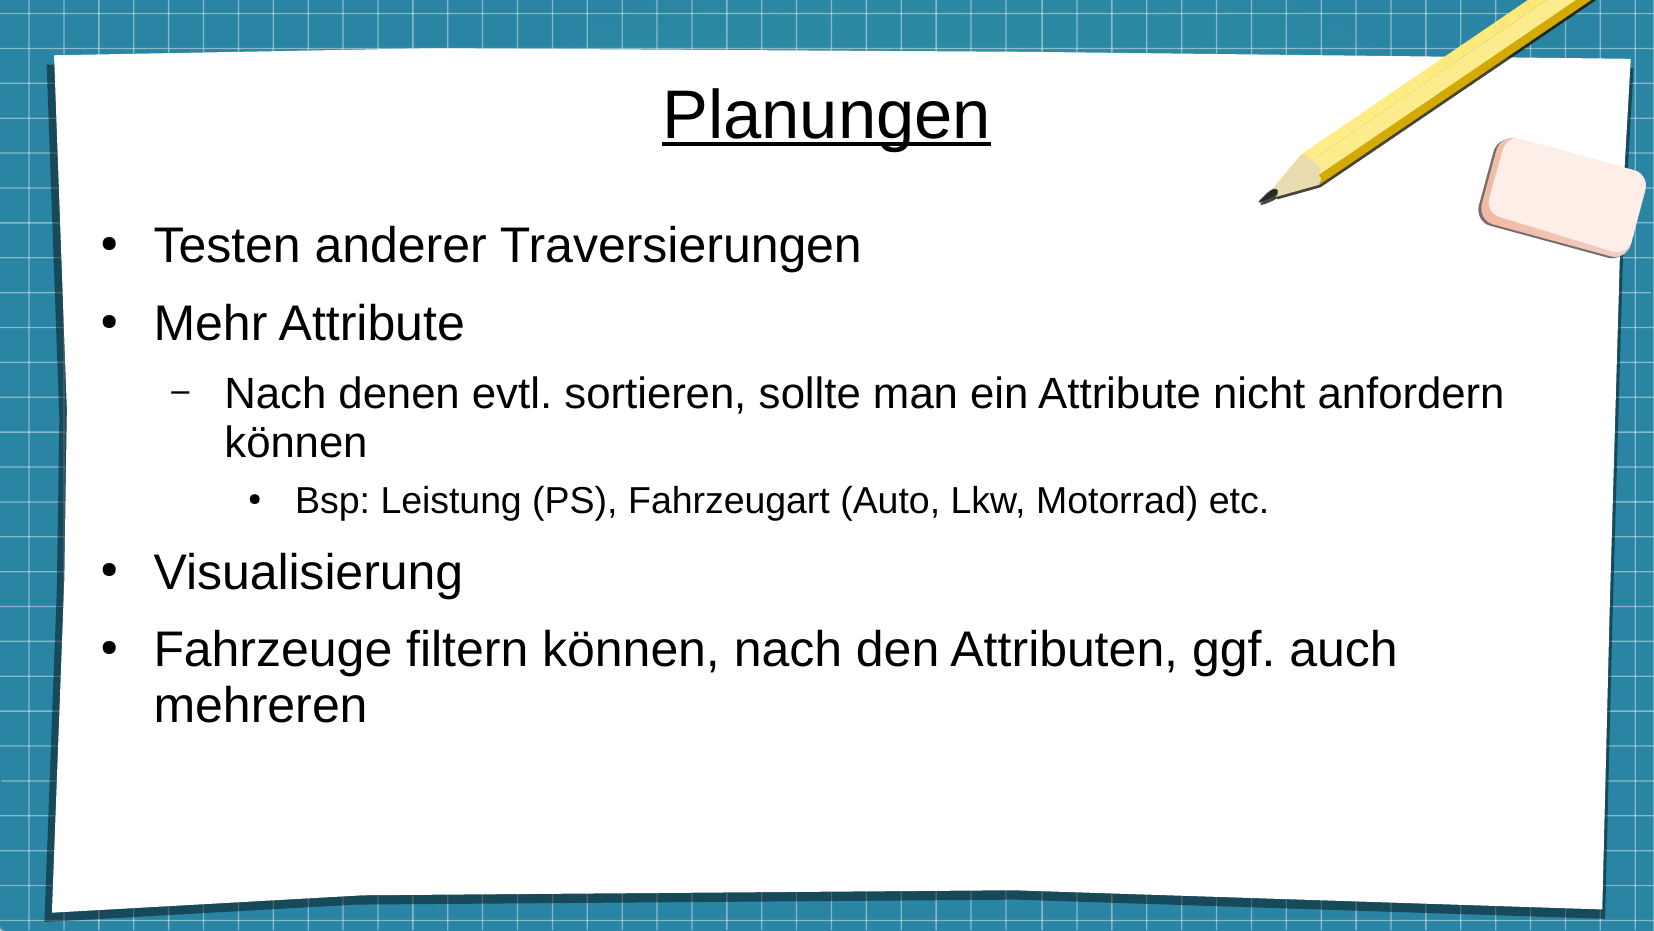

# Planungen
Testen anderer Traversierungen
Mehr Attribute
Nach denen evtl. sortieren, sollte man ein Attribute nicht anfordern können
Bsp: Leistung (PS), Fahrzeugart (Auto, Lkw, Motorrad) etc.
Visualisierung
Fahrzeuge filtern können, nach den Attributen, ggf. auch mehreren